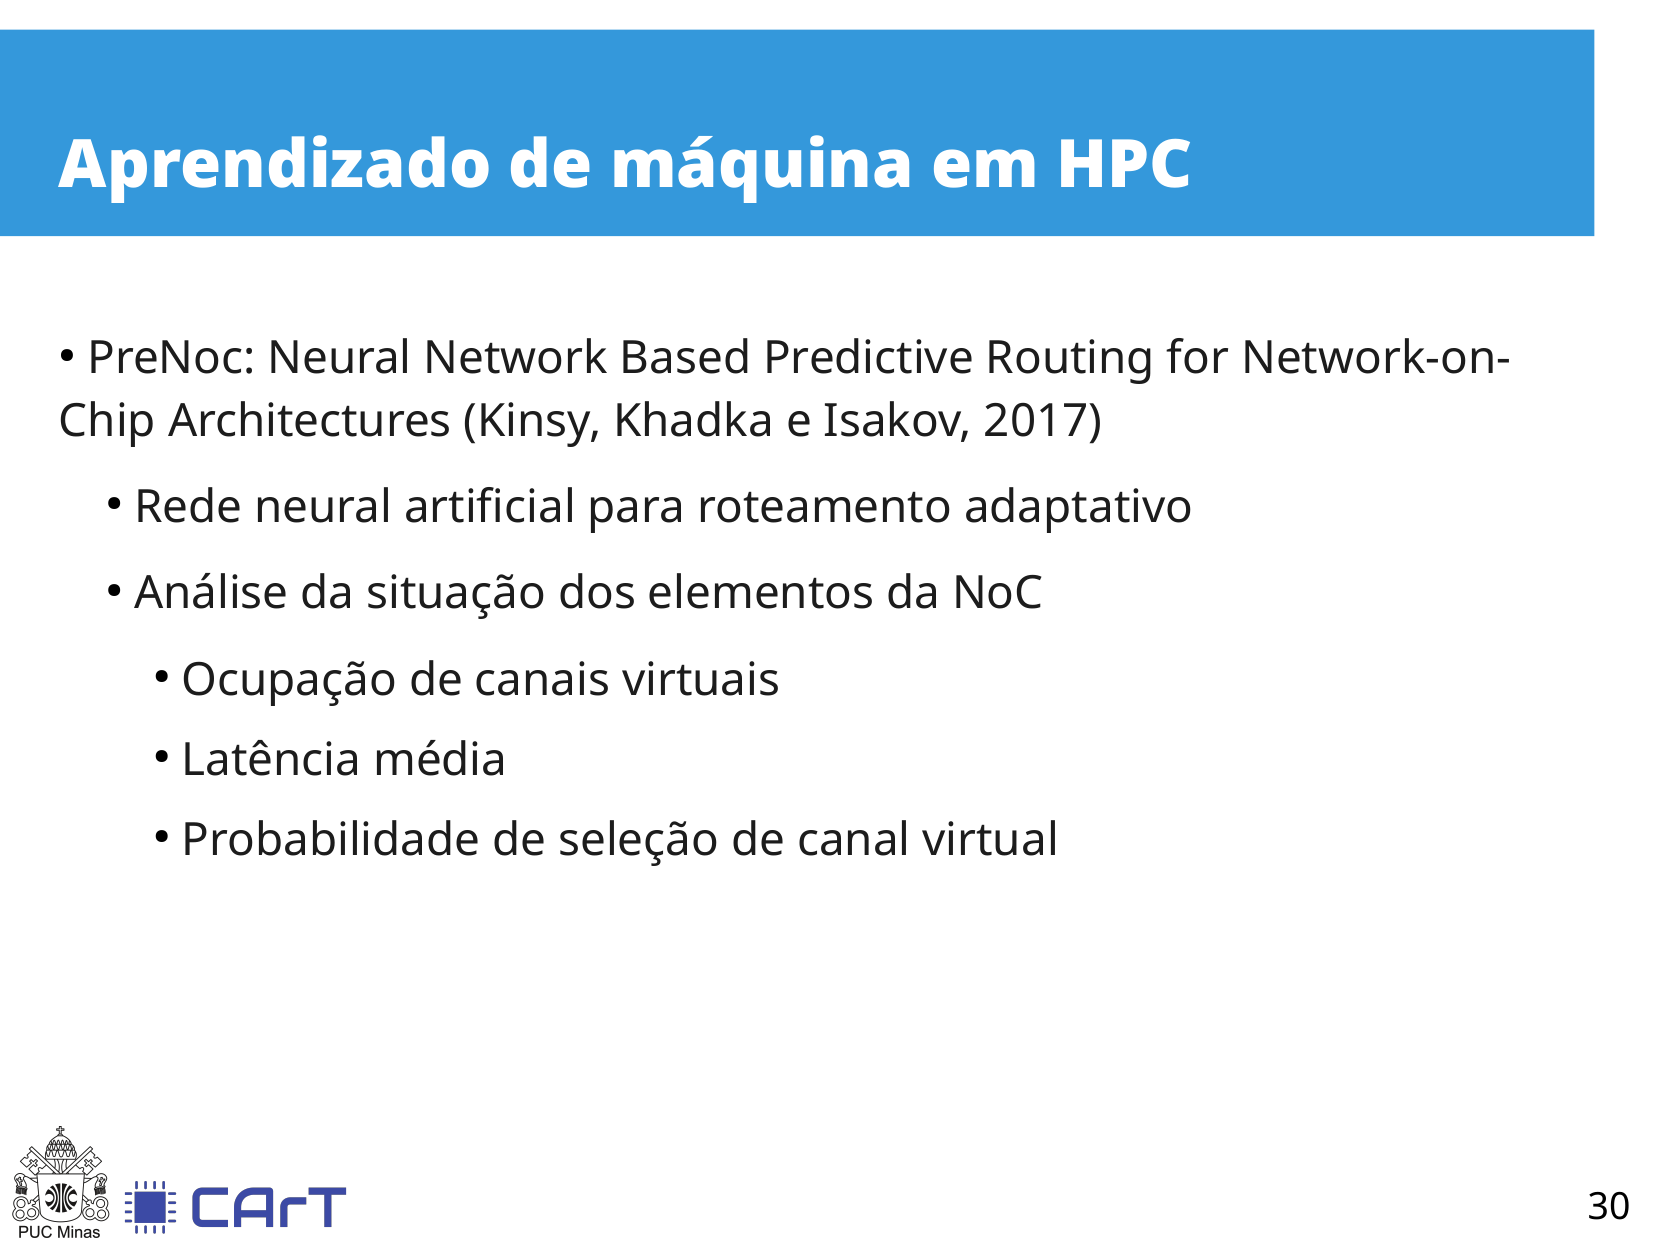

# Aprendizado de máquina em HPC
 PreNoc: Neural Network Based Predictive Routing for Network-on-Chip Architectures (Kinsy, Khadka e Isakov, 2017)
 Rede neural artificial para roteamento adaptativo
 Análise da situação dos elementos da NoC
 Ocupação de canais virtuais
 Latência média
 Probabilidade de seleção de canal virtual
30